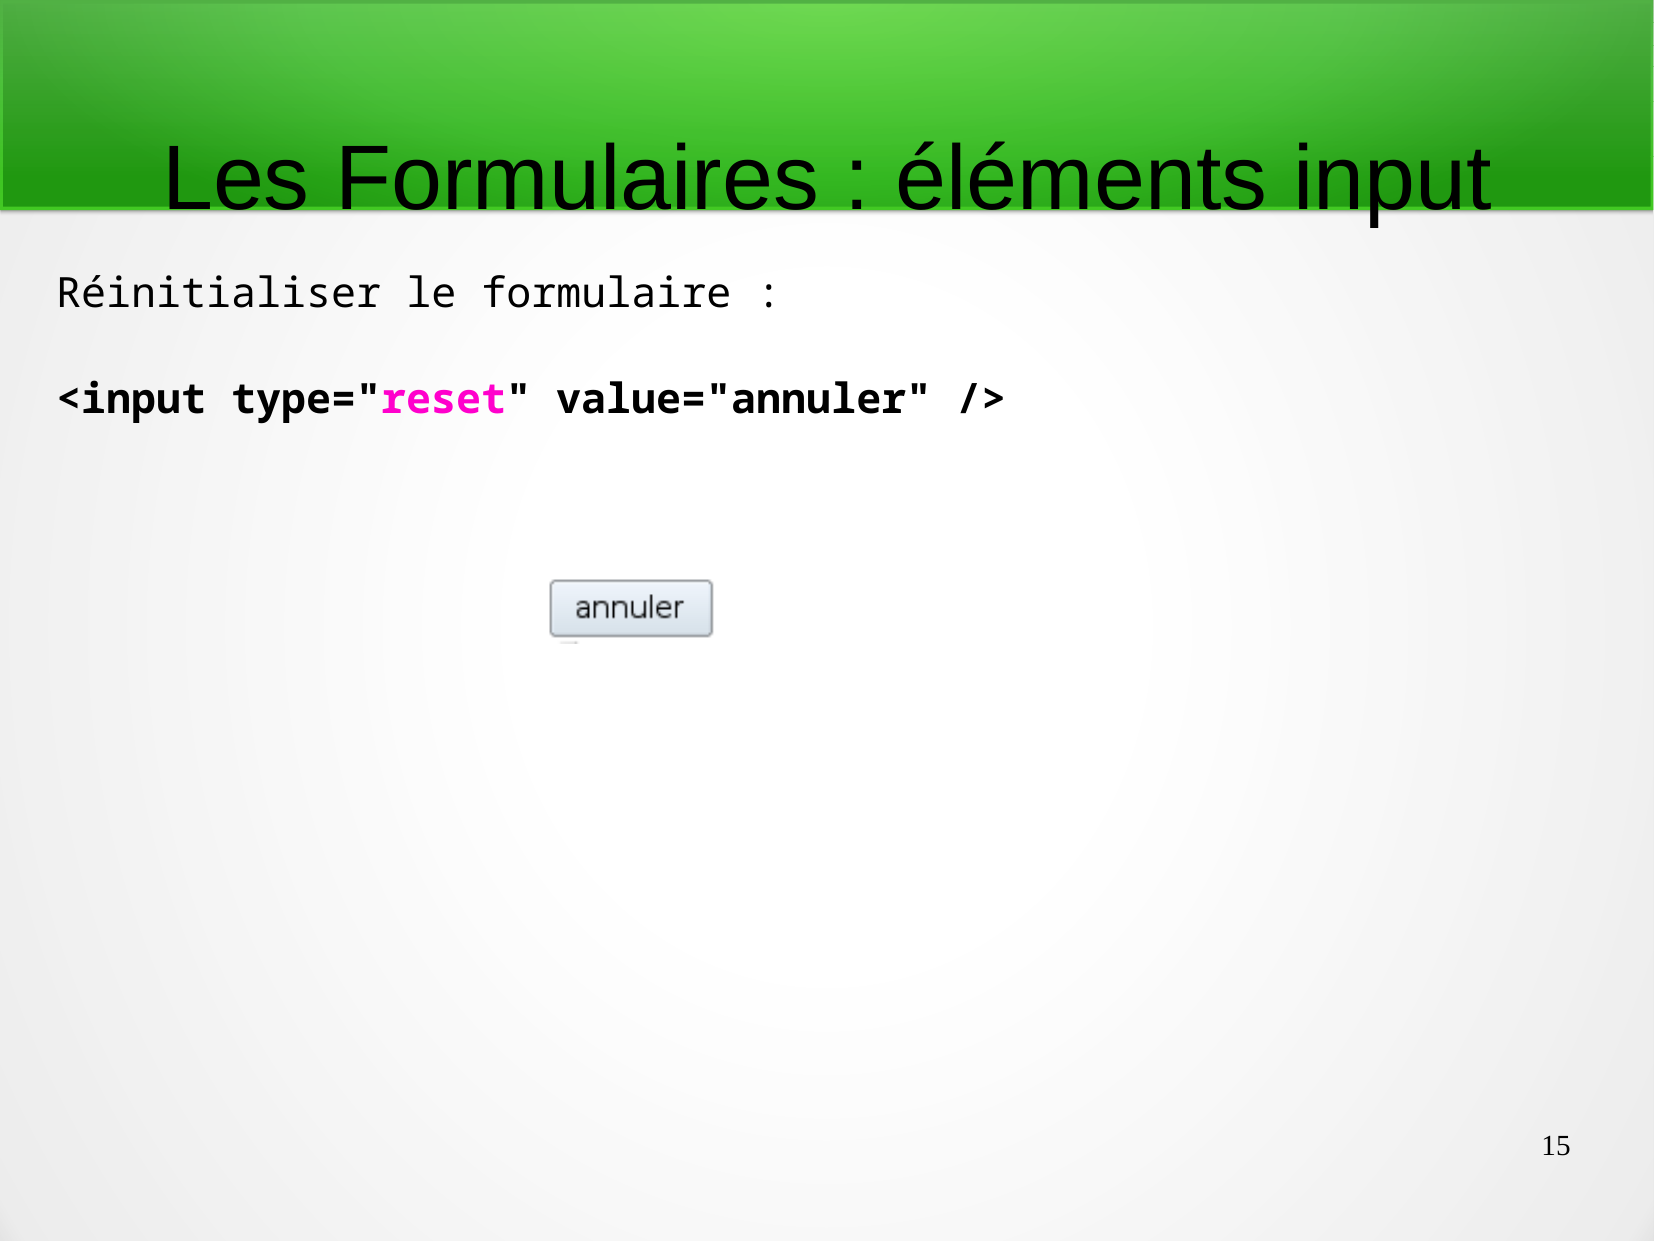

# Les Formulaires : éléments input
Réinitialiser le formulaire :
<input type="reset" value="annuler" />
15